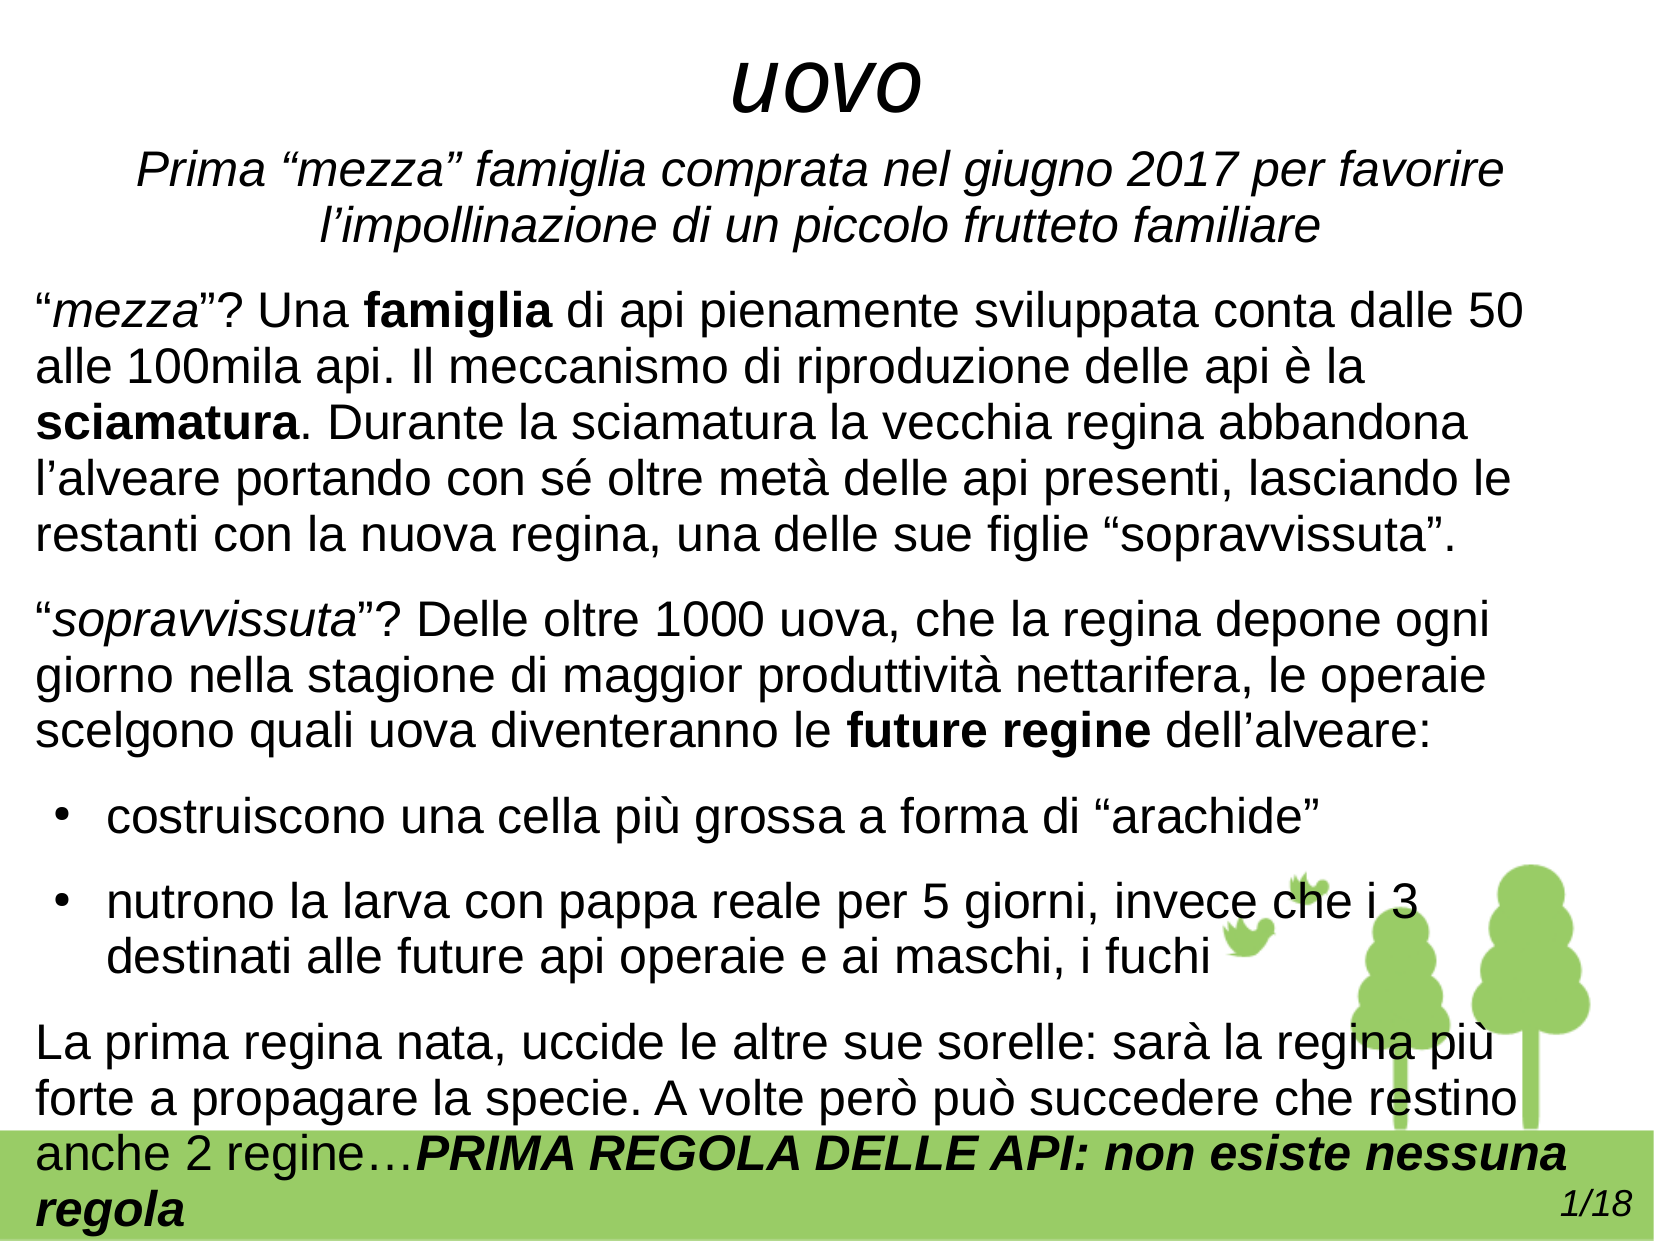

# uovo
Prima “mezza” famiglia comprata nel giugno 2017 per favorire l’impollinazione di un piccolo frutteto familiare
“mezza”? Una famiglia di api pienamente sviluppata conta dalle 50 alle 100mila api. Il meccanismo di riproduzione delle api è la sciamatura. Durante la sciamatura la vecchia regina abbandona l’alveare portando con sé oltre metà delle api presenti, lasciando le restanti con la nuova regina, una delle sue figlie “sopravvissuta”.
“sopravvissuta”? Delle oltre 1000 uova, che la regina depone ogni giorno nella stagione di maggior produttività nettarifera, le operaie scelgono quali uova diventeranno le future regine dell’alveare:
costruiscono una cella più grossa a forma di “arachide”
nutrono la larva con pappa reale per 5 giorni, invece che i 3 destinati alle future api operaie e ai maschi, i fuchi
La prima regina nata, uccide le altre sue sorelle: sarà la regina più forte a propagare la specie. A volte però può succedere che restino anche 2 regine…PRIMA REGOLA DELLE API: non esiste nessuna regola